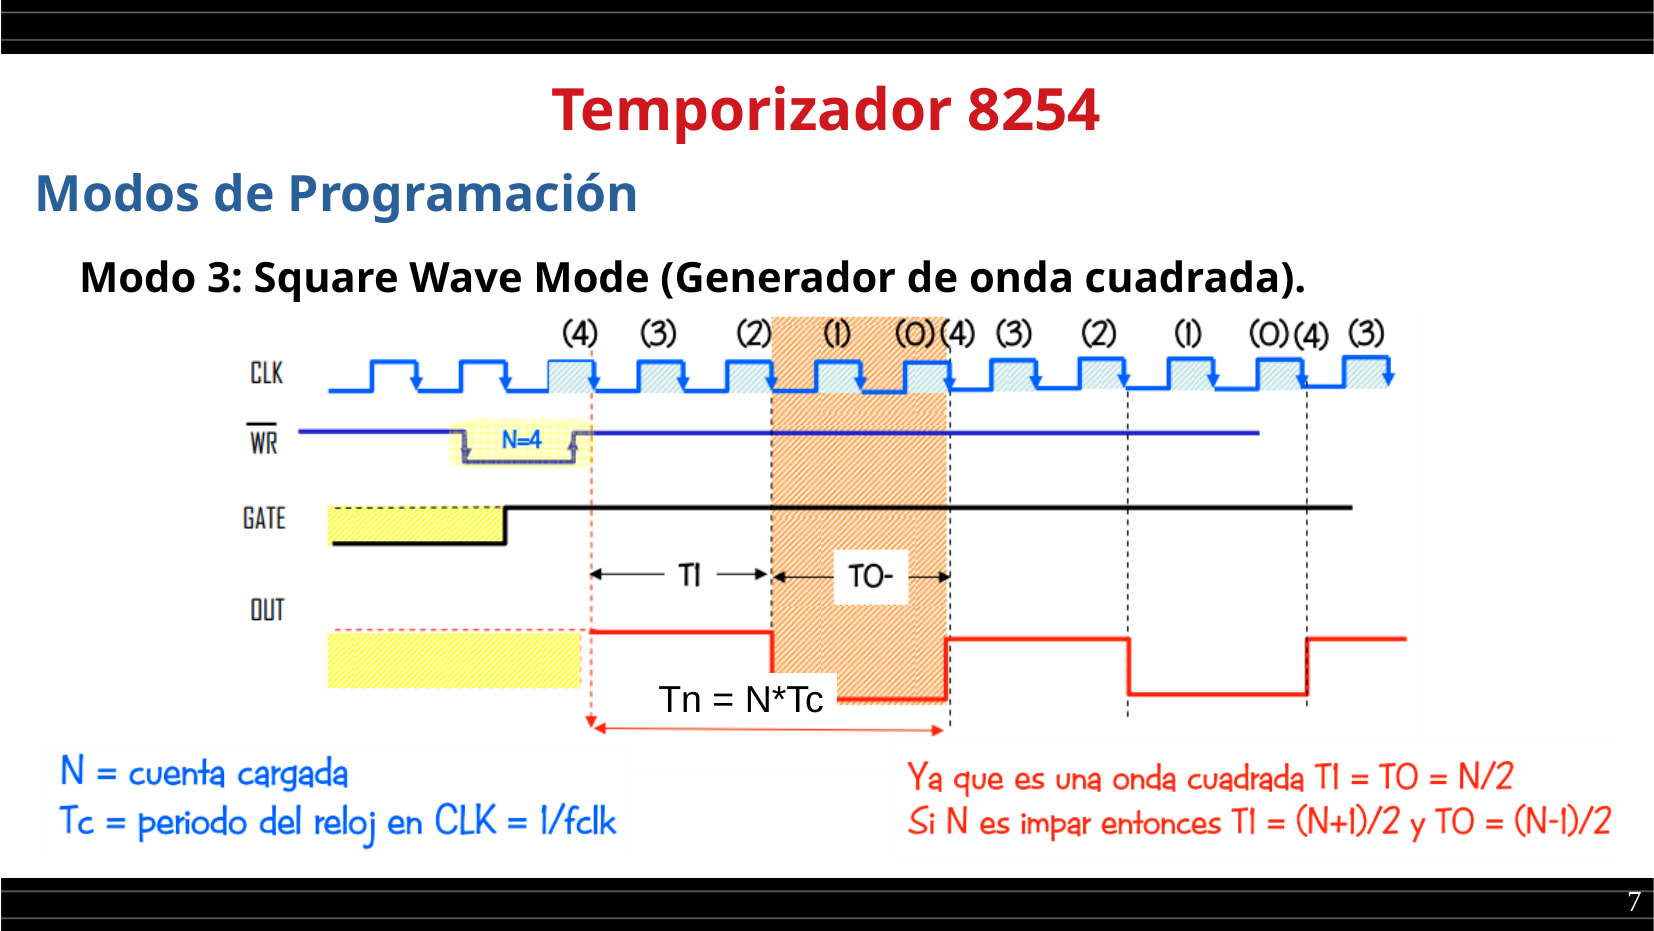

Temporizador 8254
# Modos de Programación
Modo 3: Square Wave Mode (Generador de onda cuadrada).
Tn = N*Tc